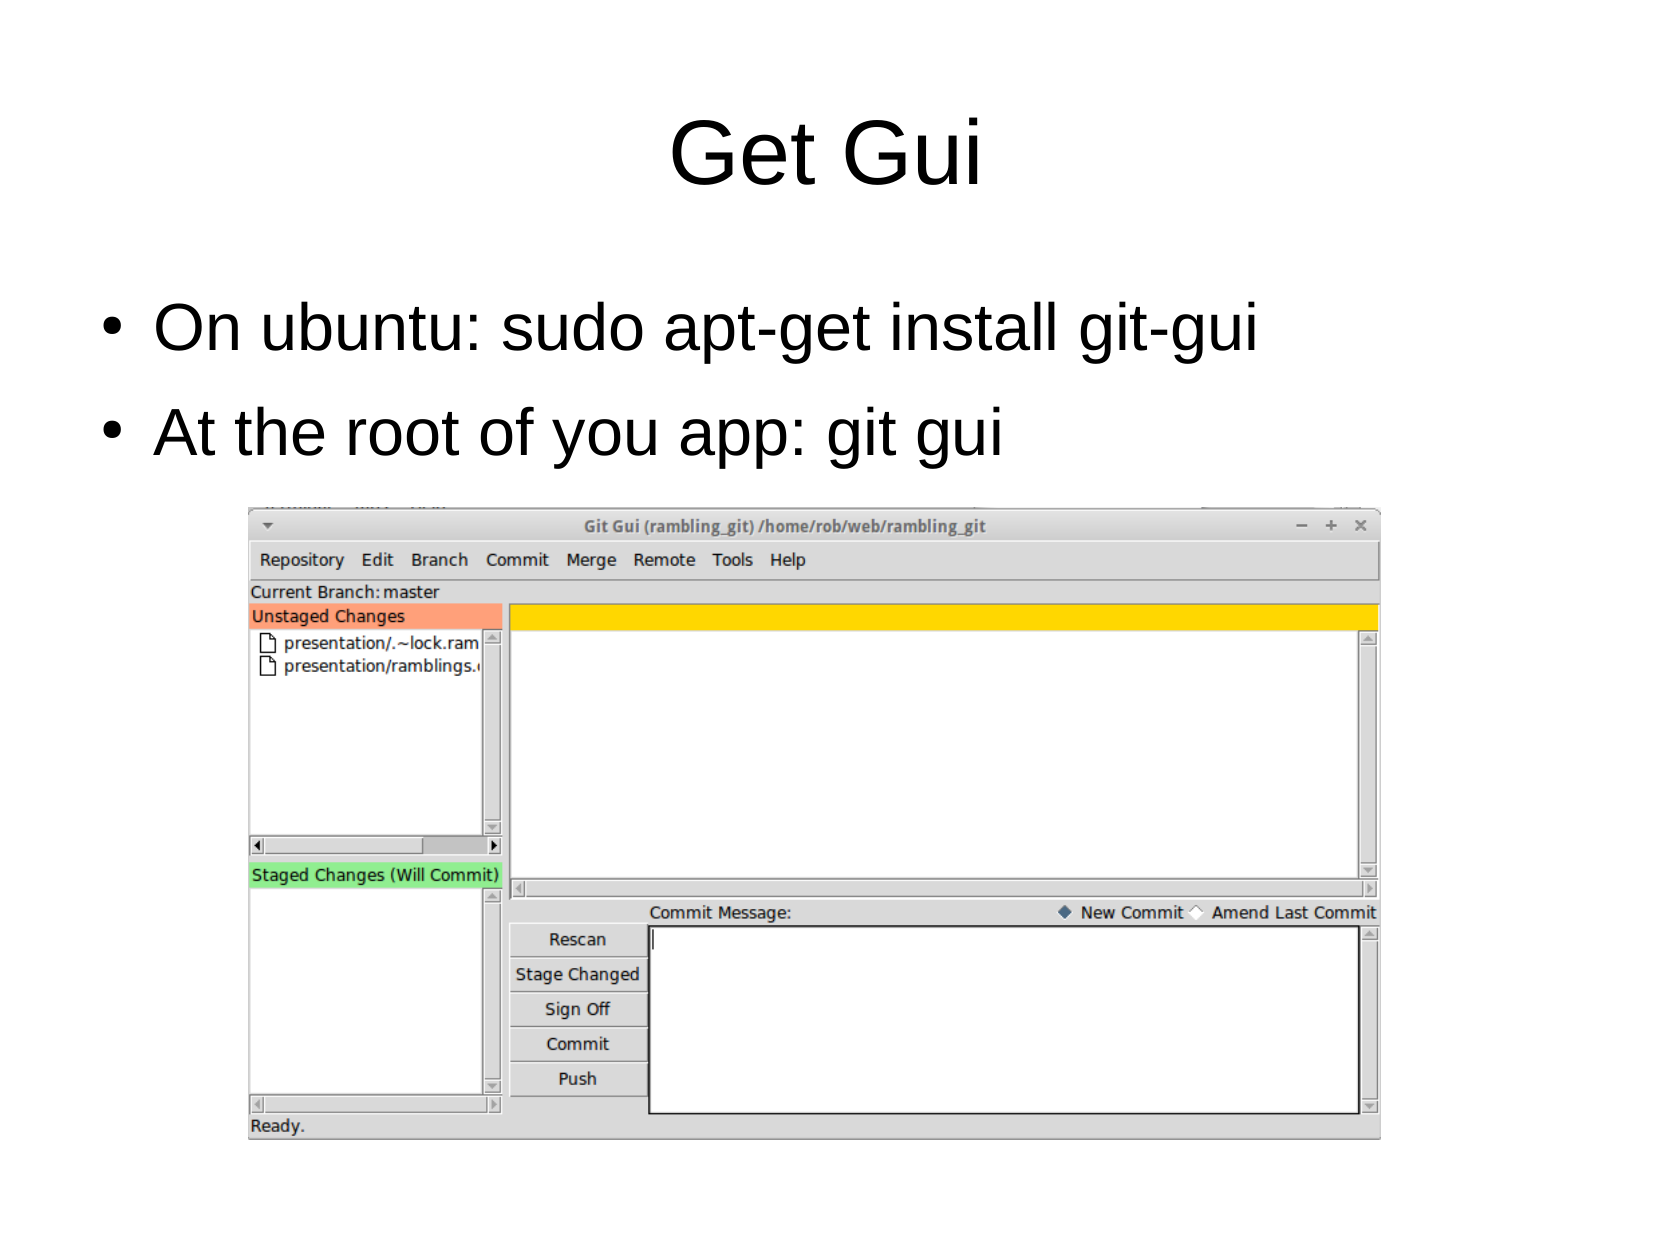

# Get Gui
On ubuntu: sudo apt-get install git-gui
At the root of you app: git gui